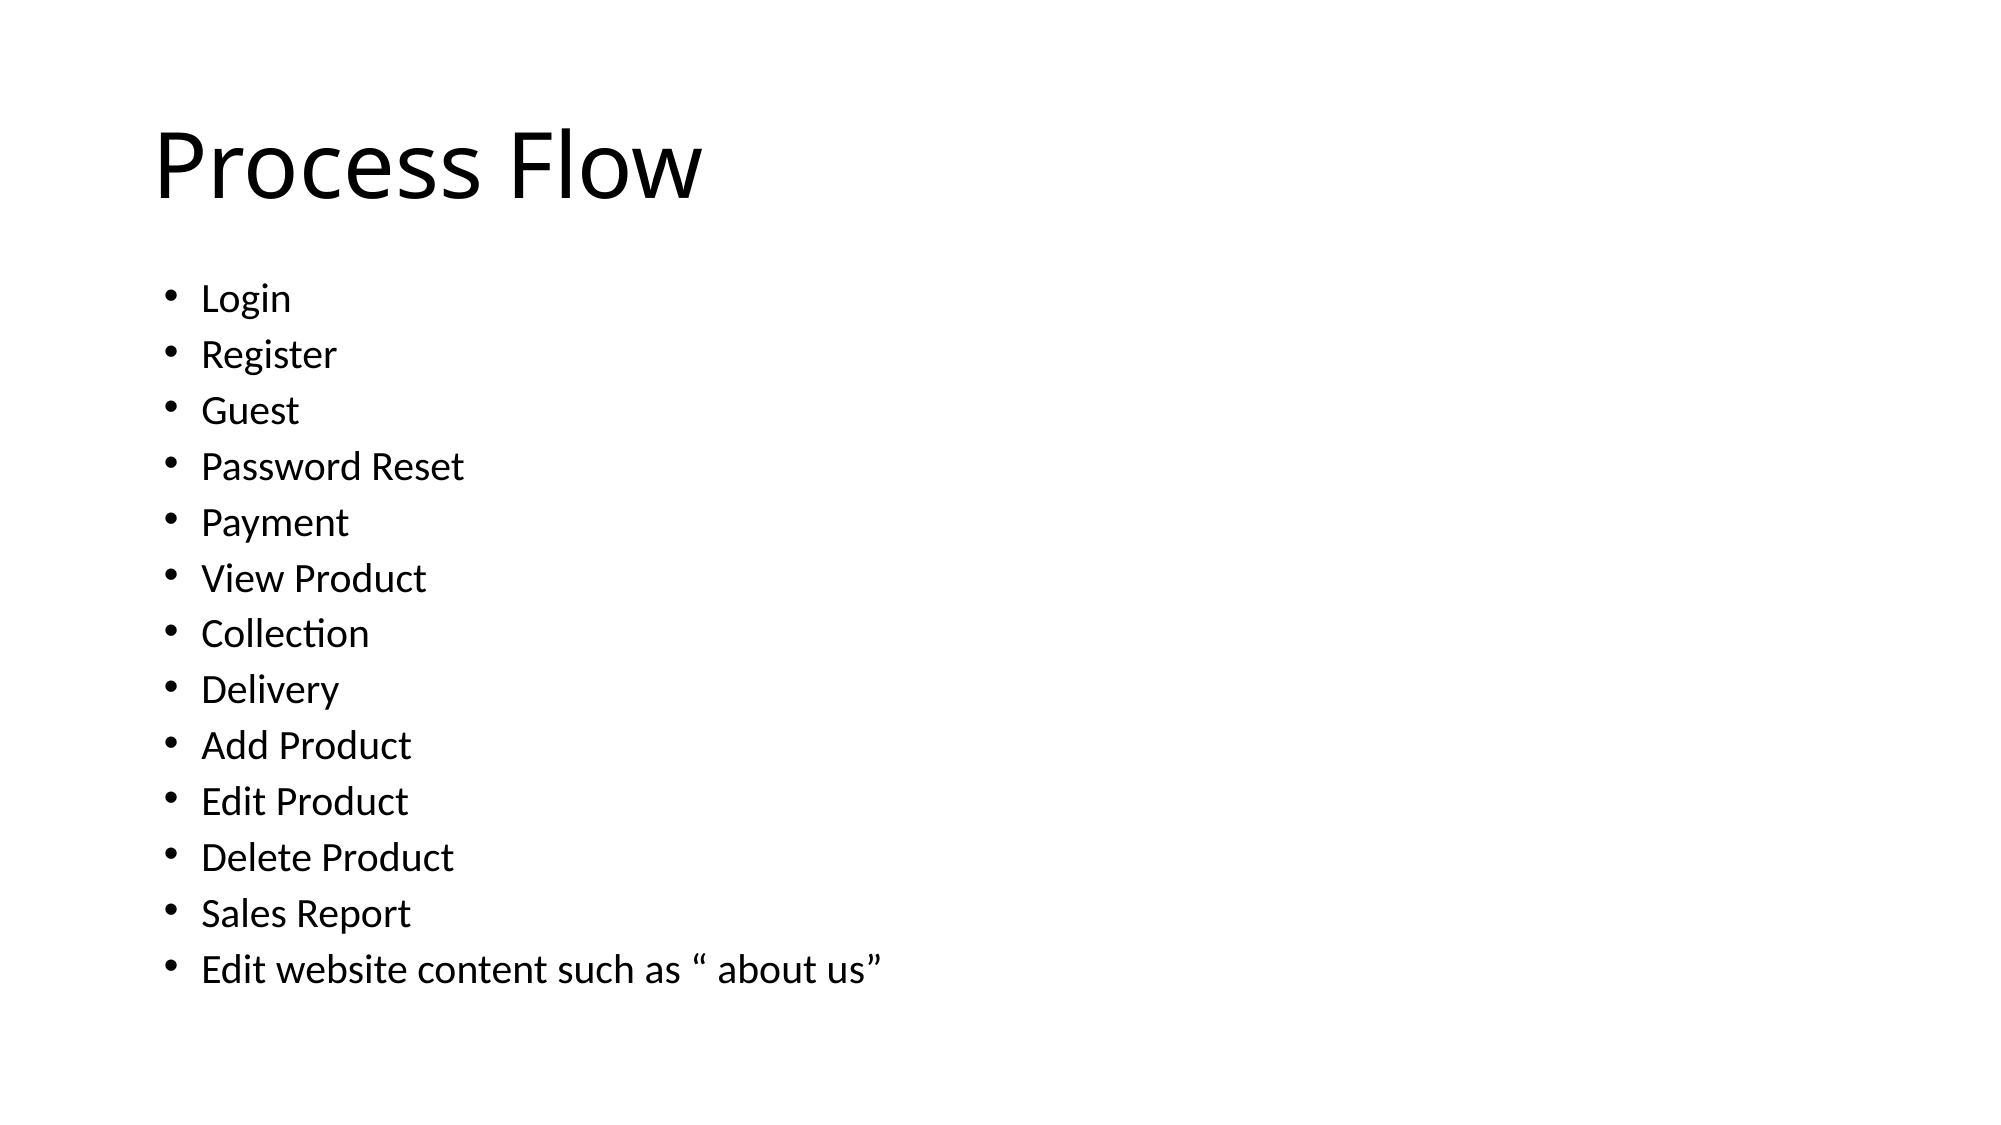

# Process Flow
Login
Register
Guest
Password Reset
Payment
View Product
Collection
Delivery
Add Product
Edit Product
Delete Product
Sales Report
Edit website content such as “ about us”